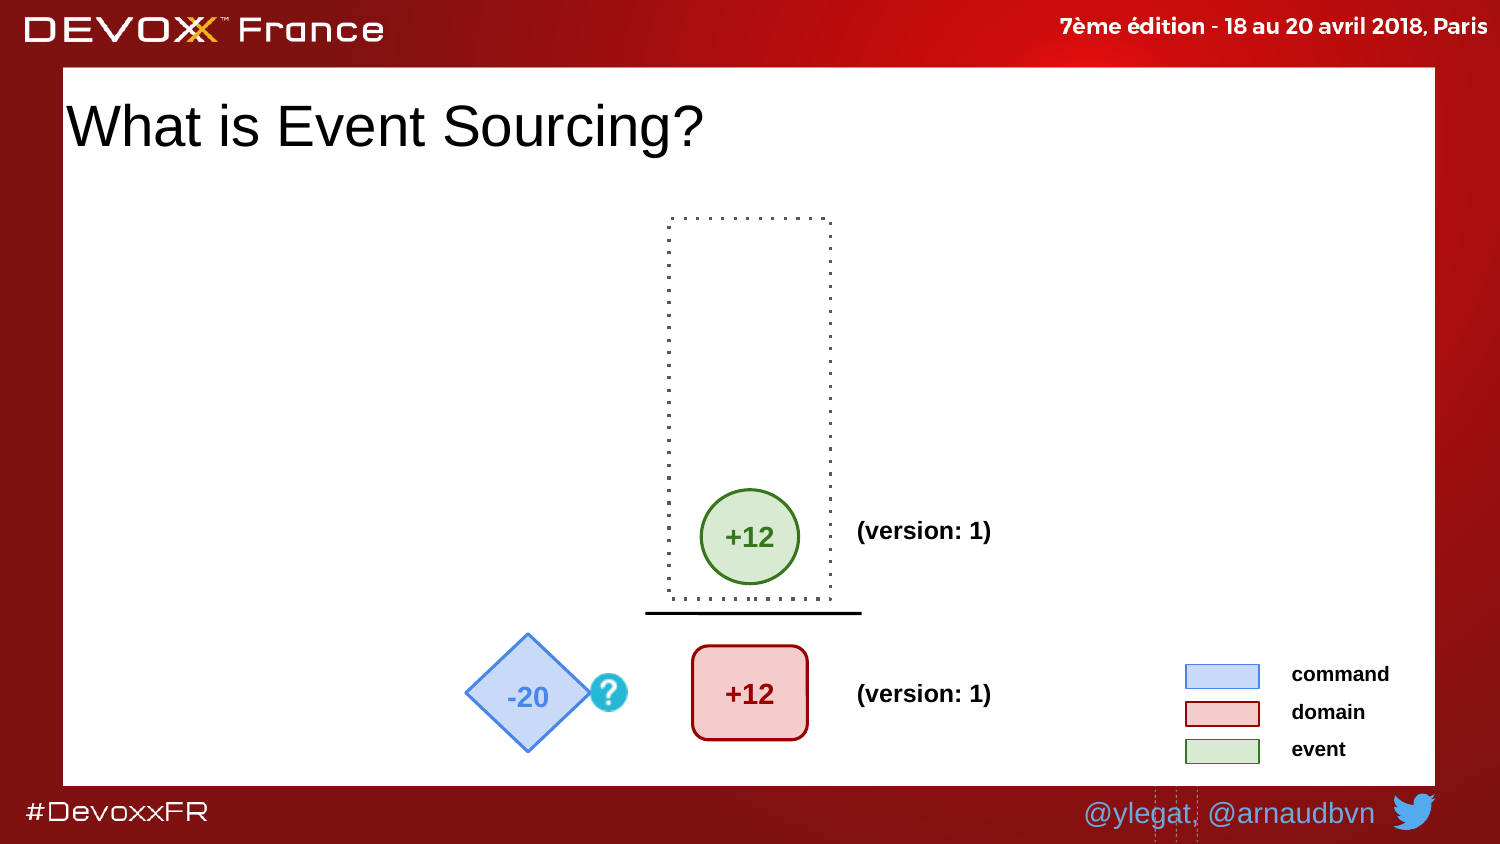

# What is Event Sourcing?
+12
(version: 1)
-20
+12
command
(version: 1)
domain
event
@ylegat, @arnaudbvn